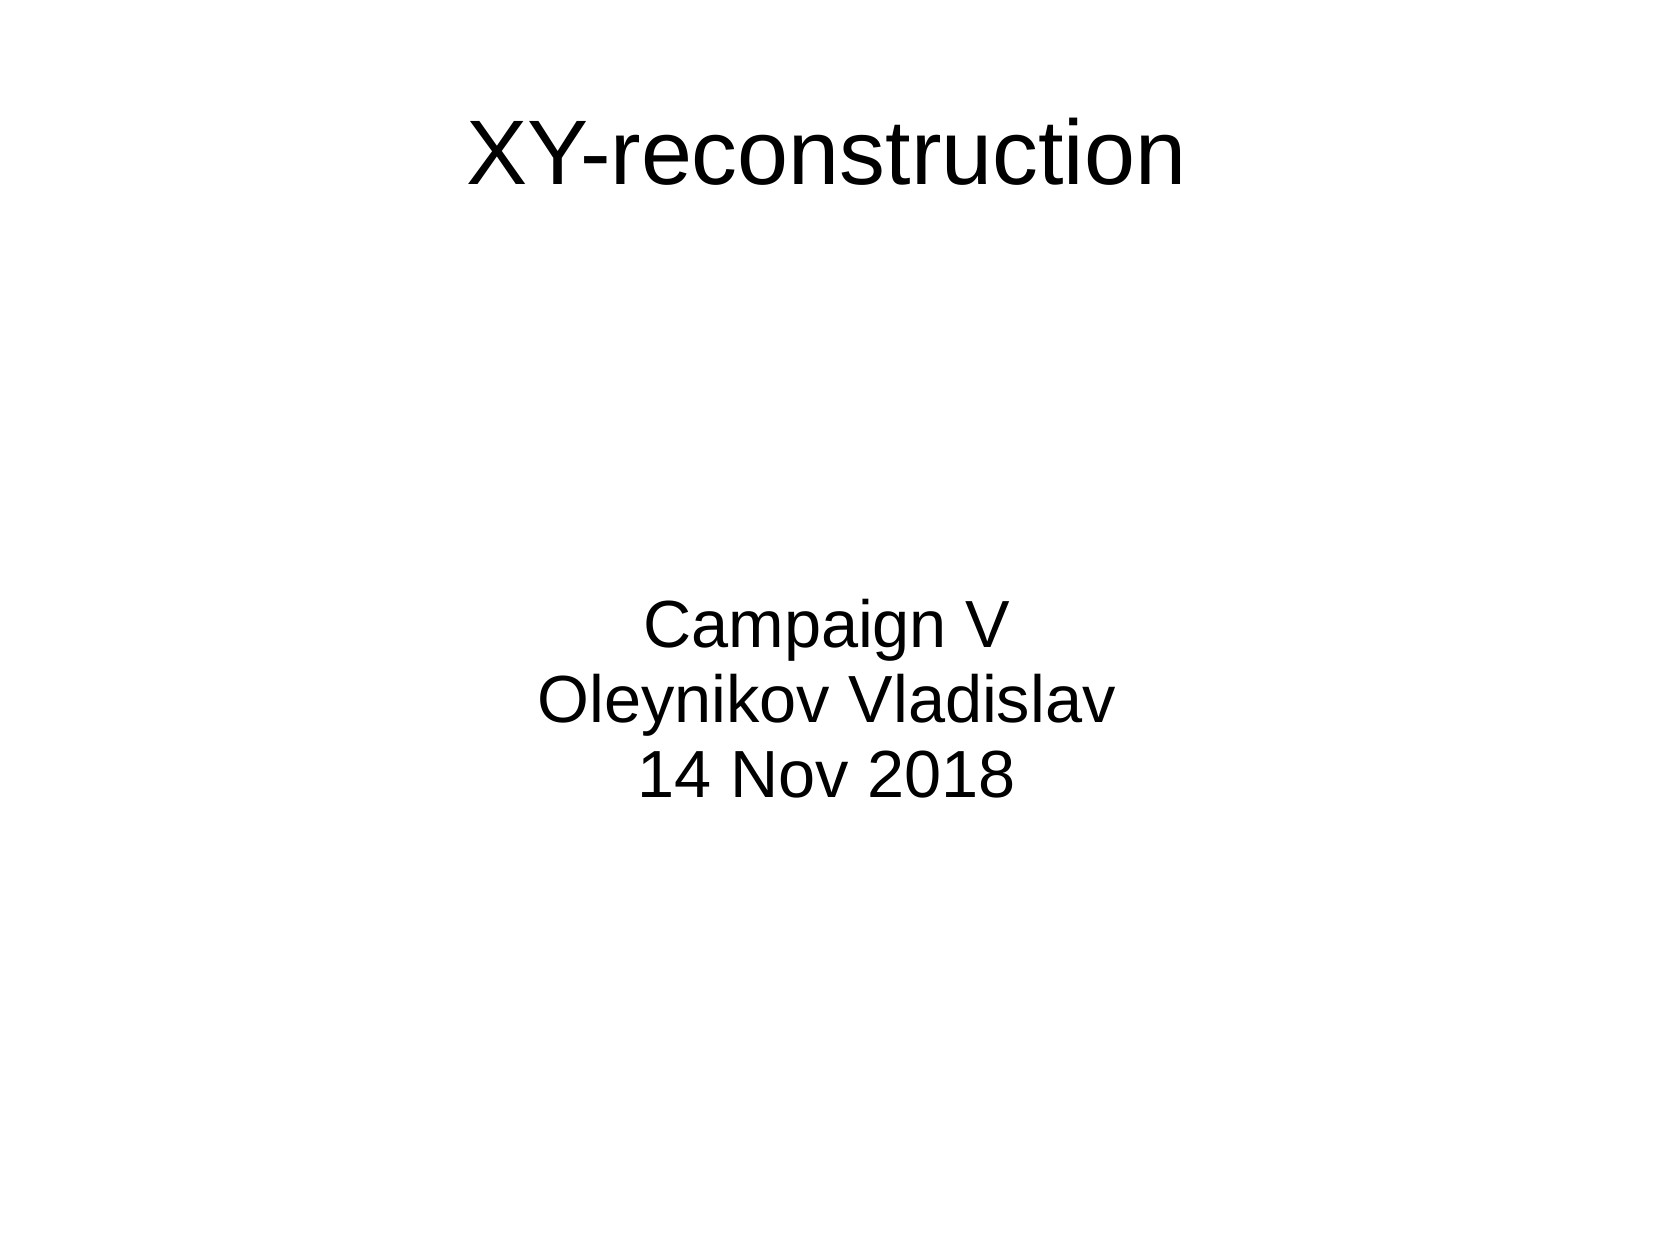

# XY-reconstruction
Сampaign V
Oleynikov Vladislav
14 Nov 2018